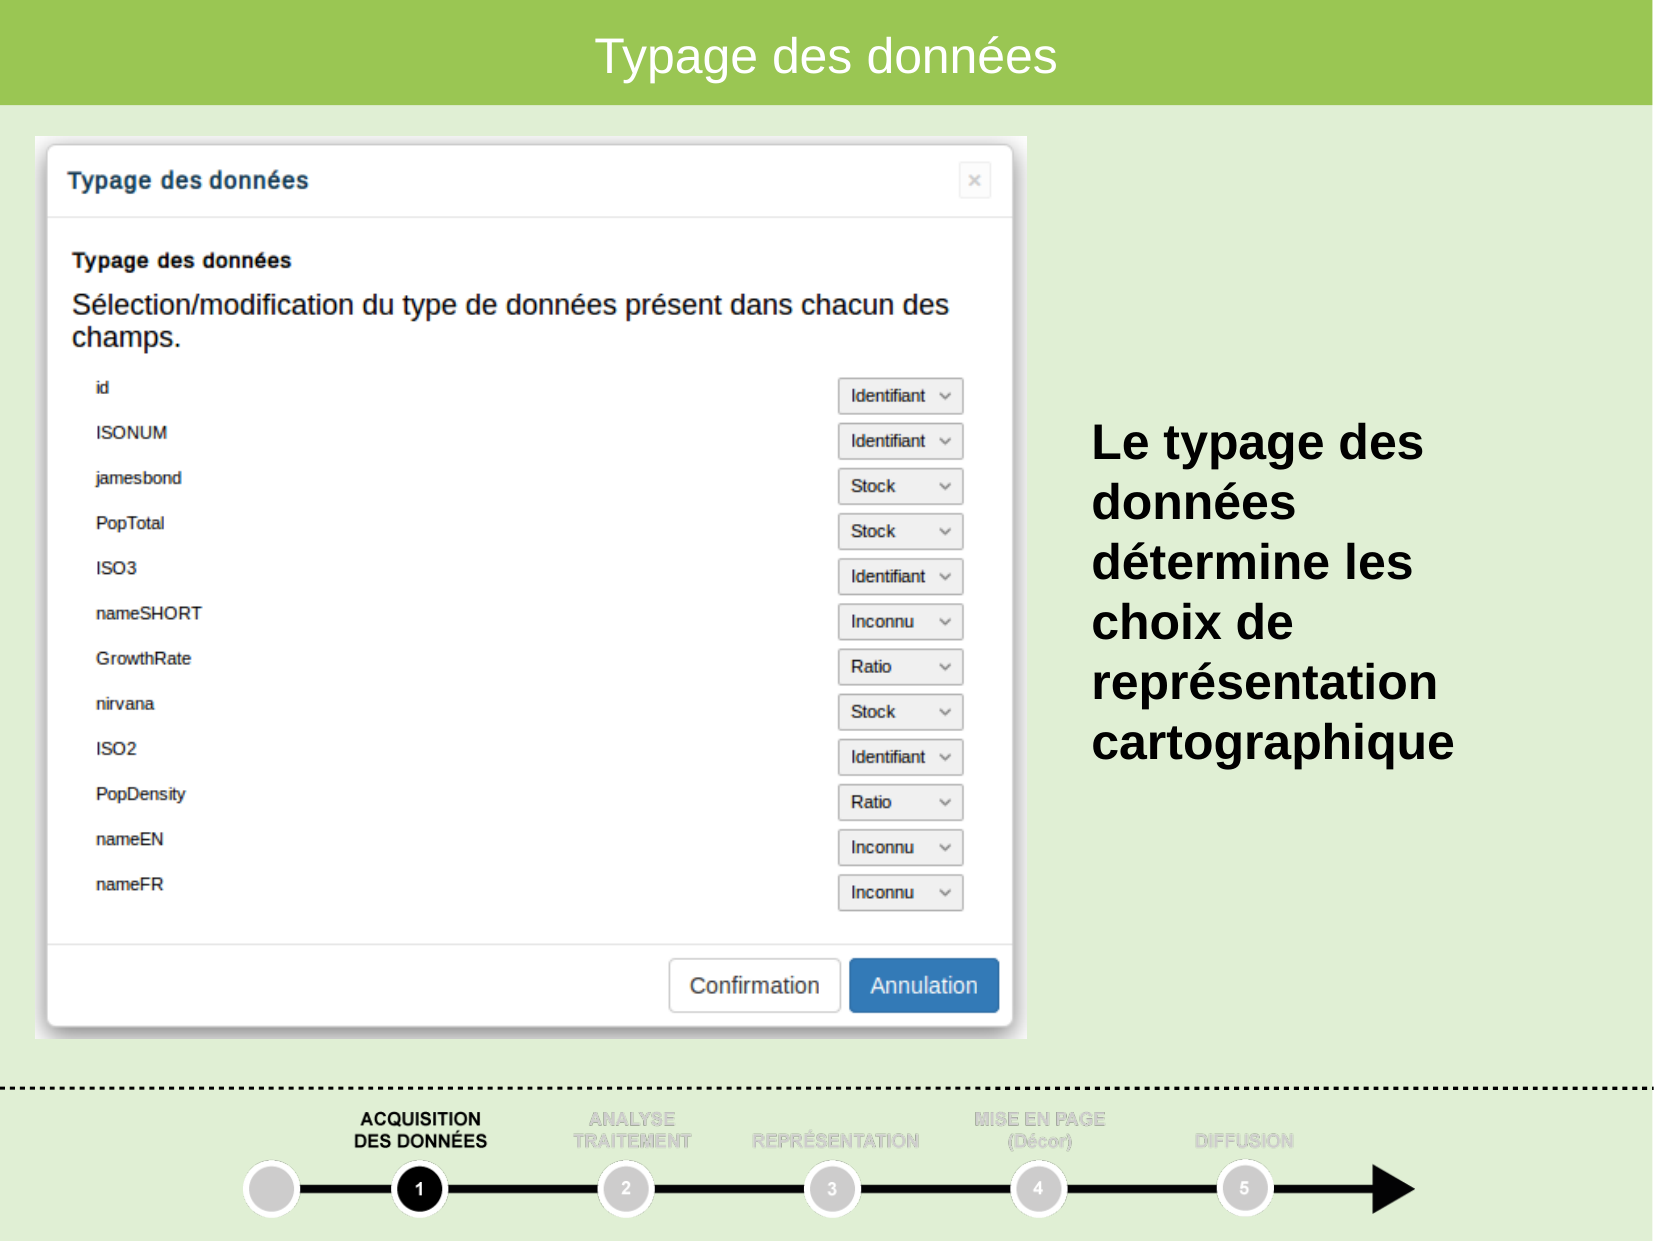

Typage des données
Le typage des données détermine les choix de représentation cartographique